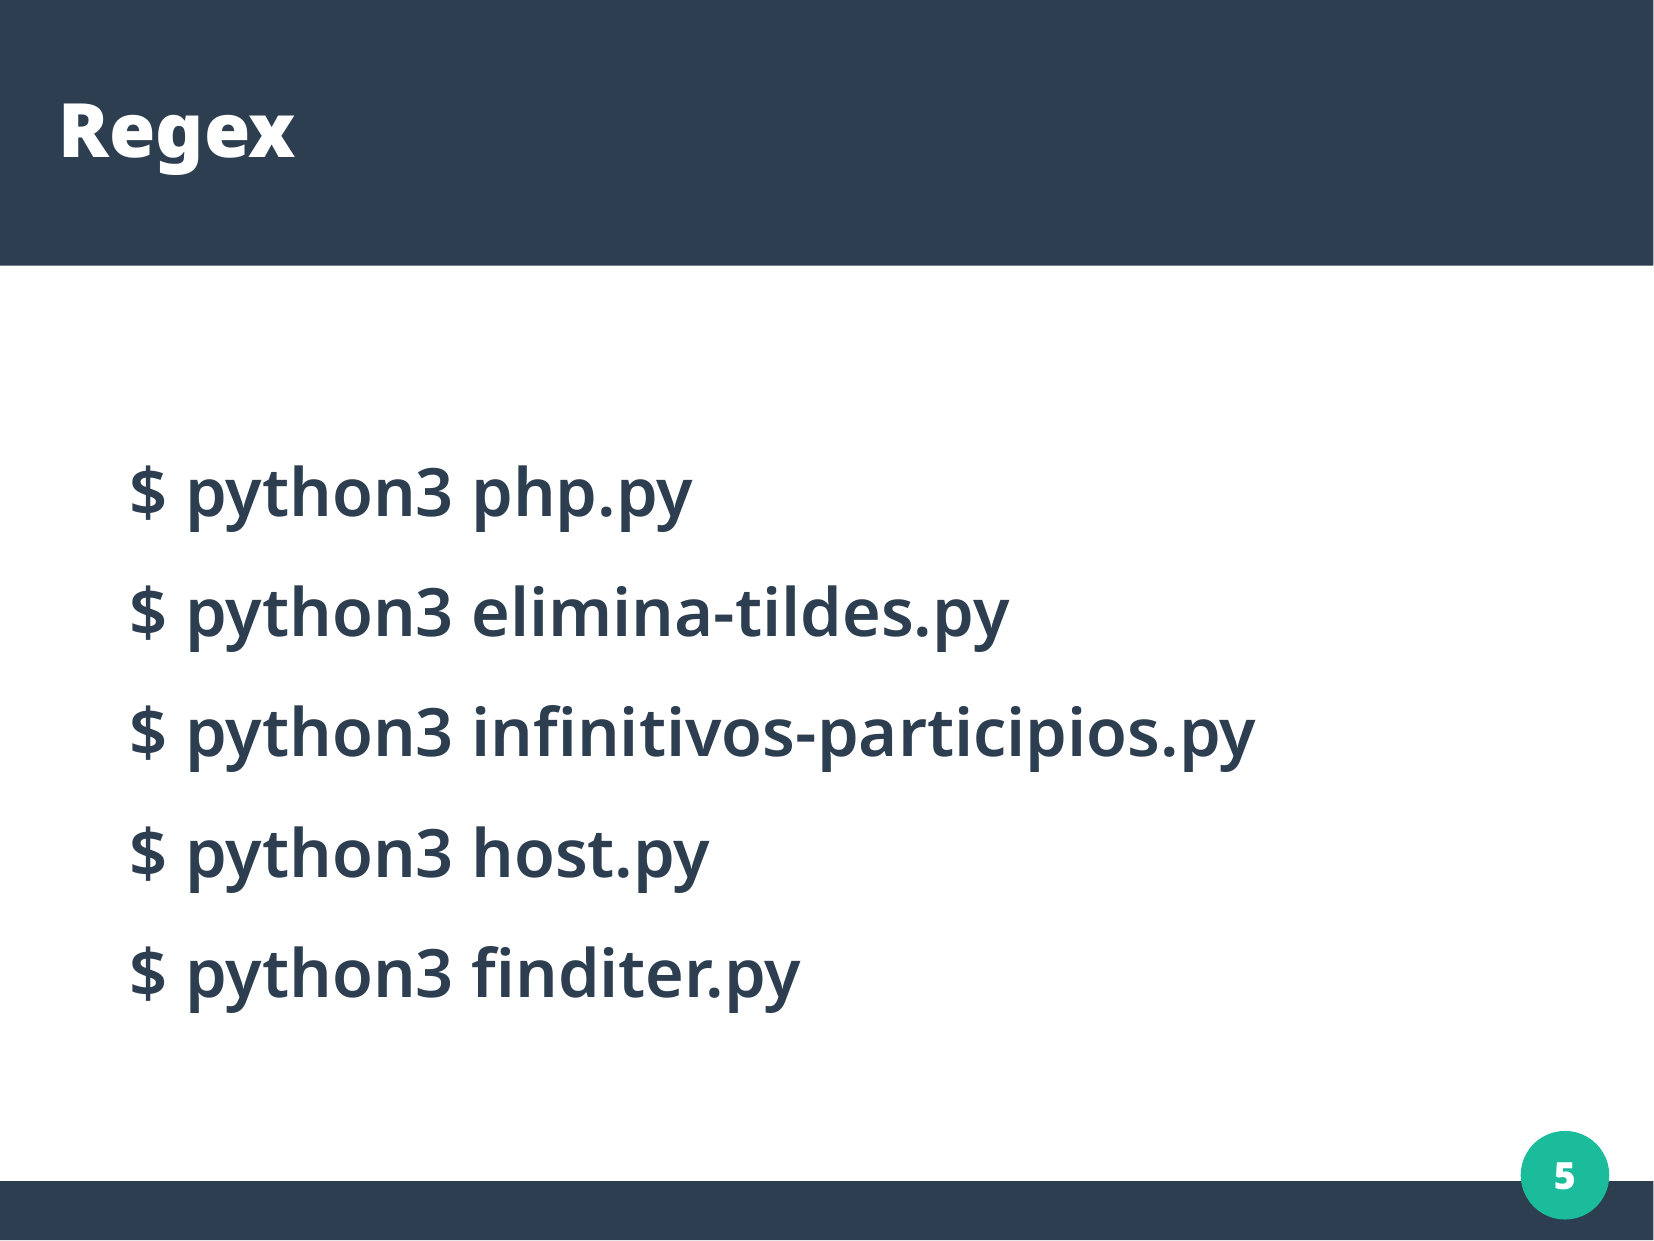

# Regex
$ python3 php.py
$ python3 elimina-tildes.py
$ python3 infinitivos-participios.py
$ python3 host.py
$ python3 finditer.py
5